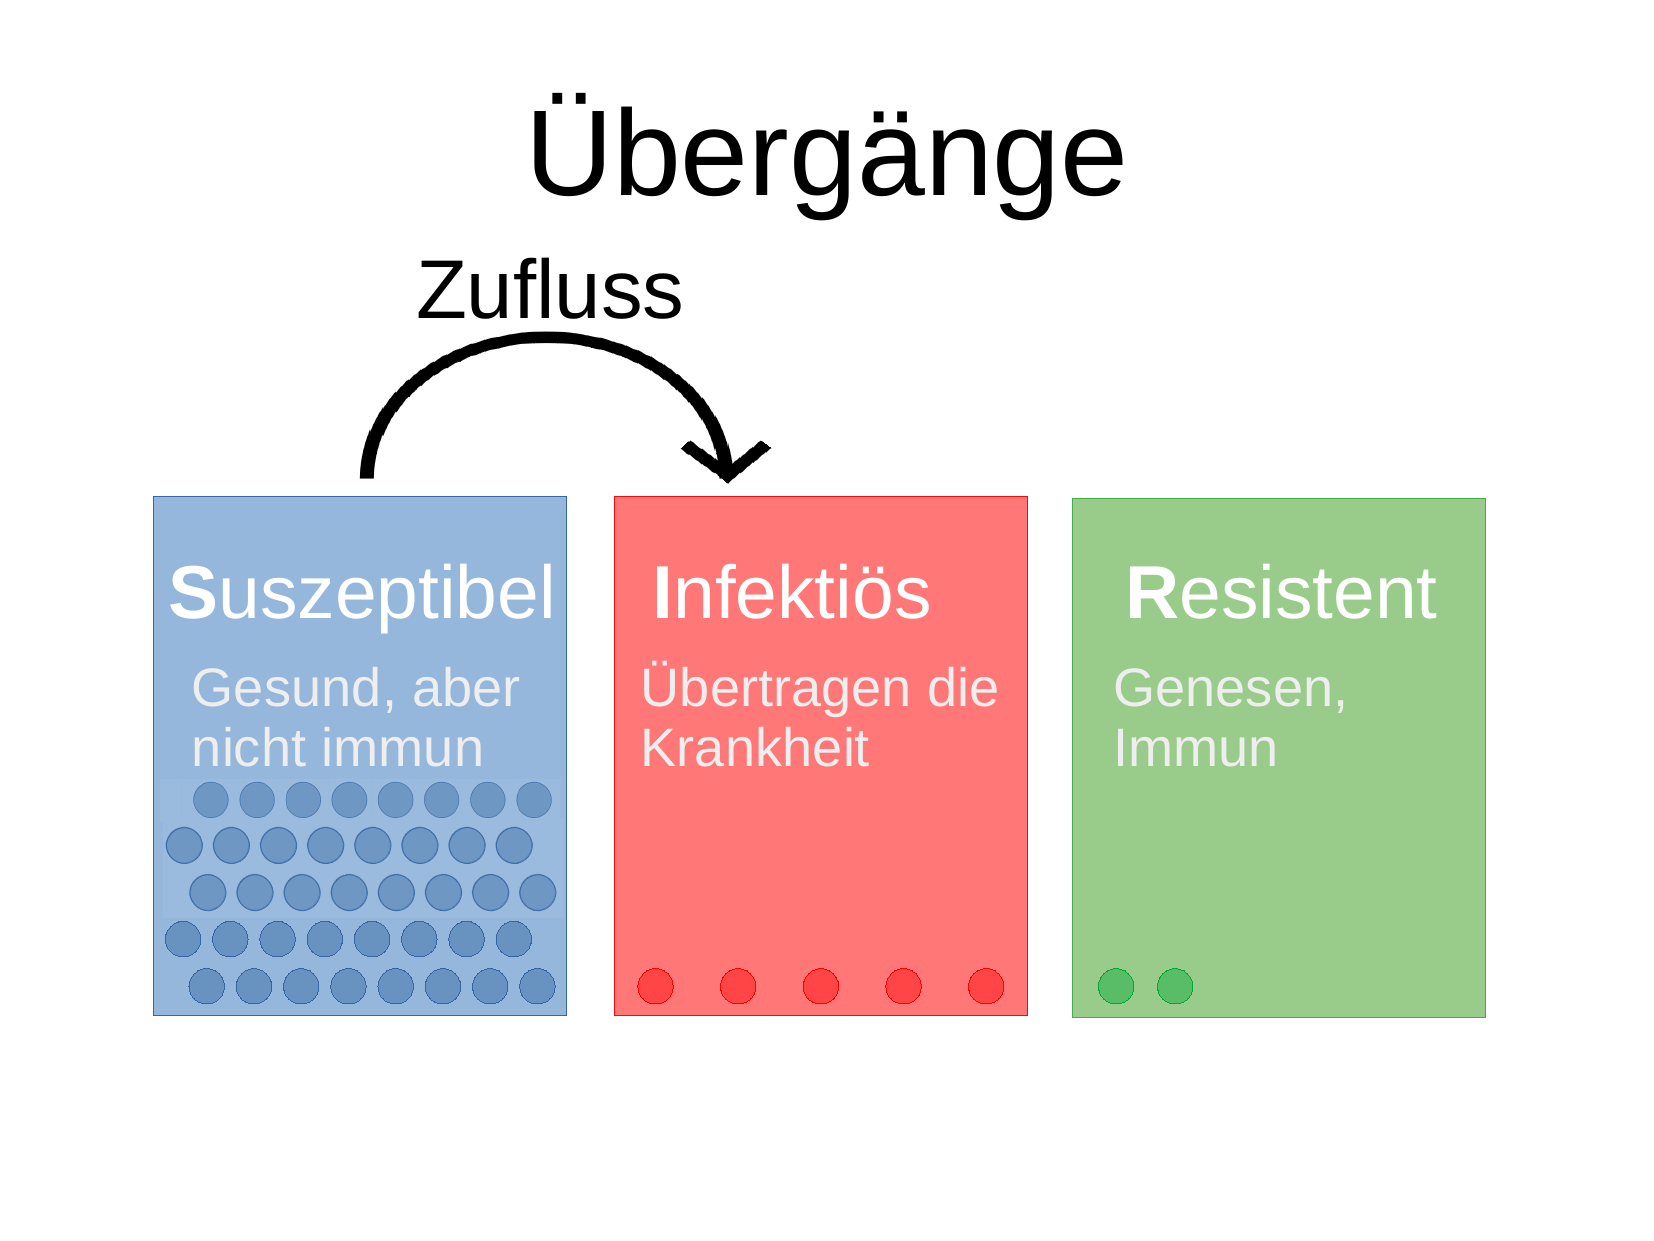

# Übergänge
Zufluss
Suszeptibel
Infektiös
Resistent
Gesund, aber nicht immun
Übertragen die Krankheit
Genesen, Immun